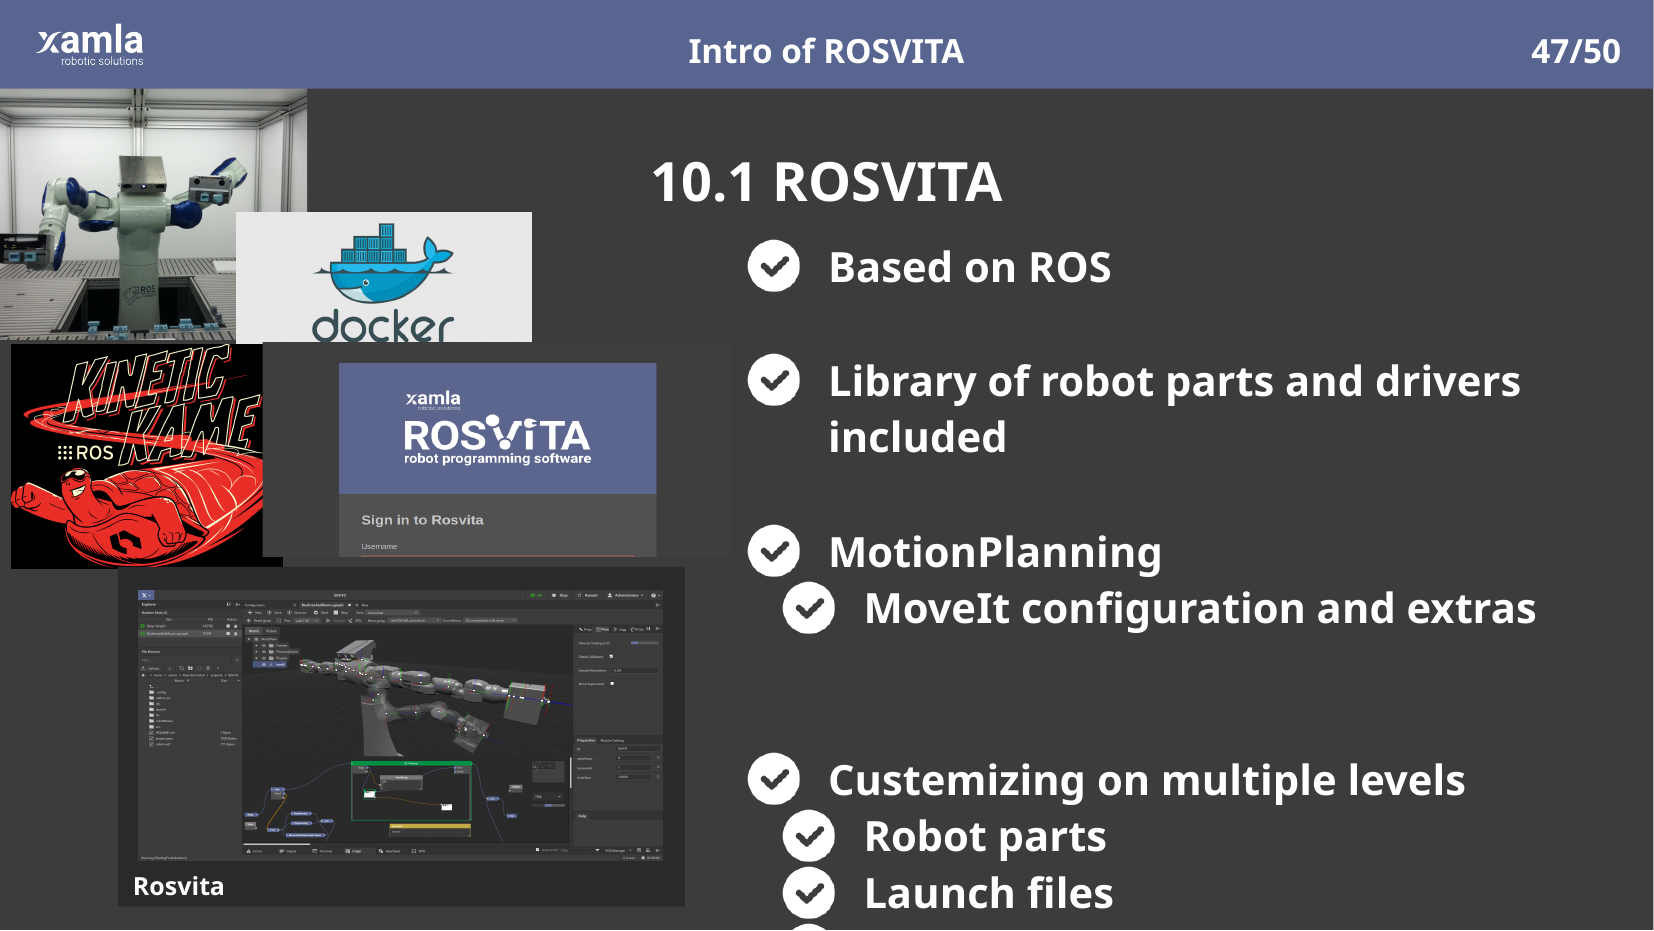

Intro of ROSVITA
47/50
10.1 ROSVITA
Based on ROS
Library of robot parts and drivers included
MotionPlanning
MoveIt configuration and extras
Custemizing on multiple levels
Robot parts
Launch files
Plugins
Rosvita